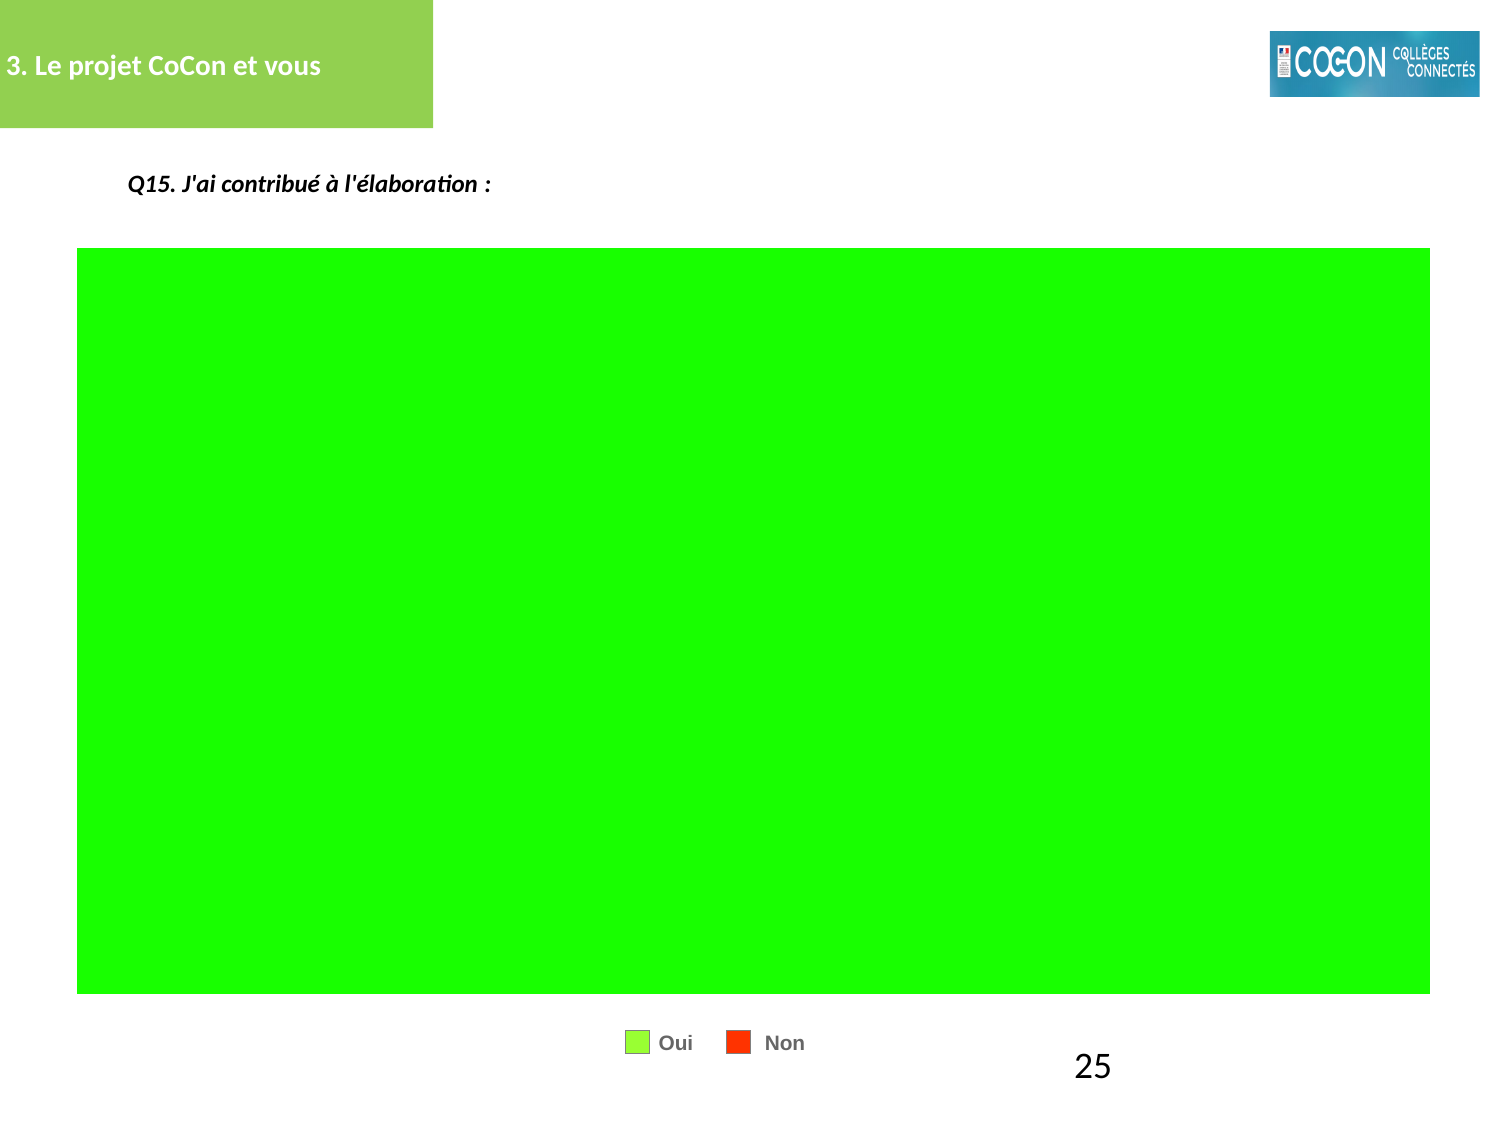

3. Le projet CoCon et vous
Q15. J'ai contribué à l'élaboration :
Oui
Non